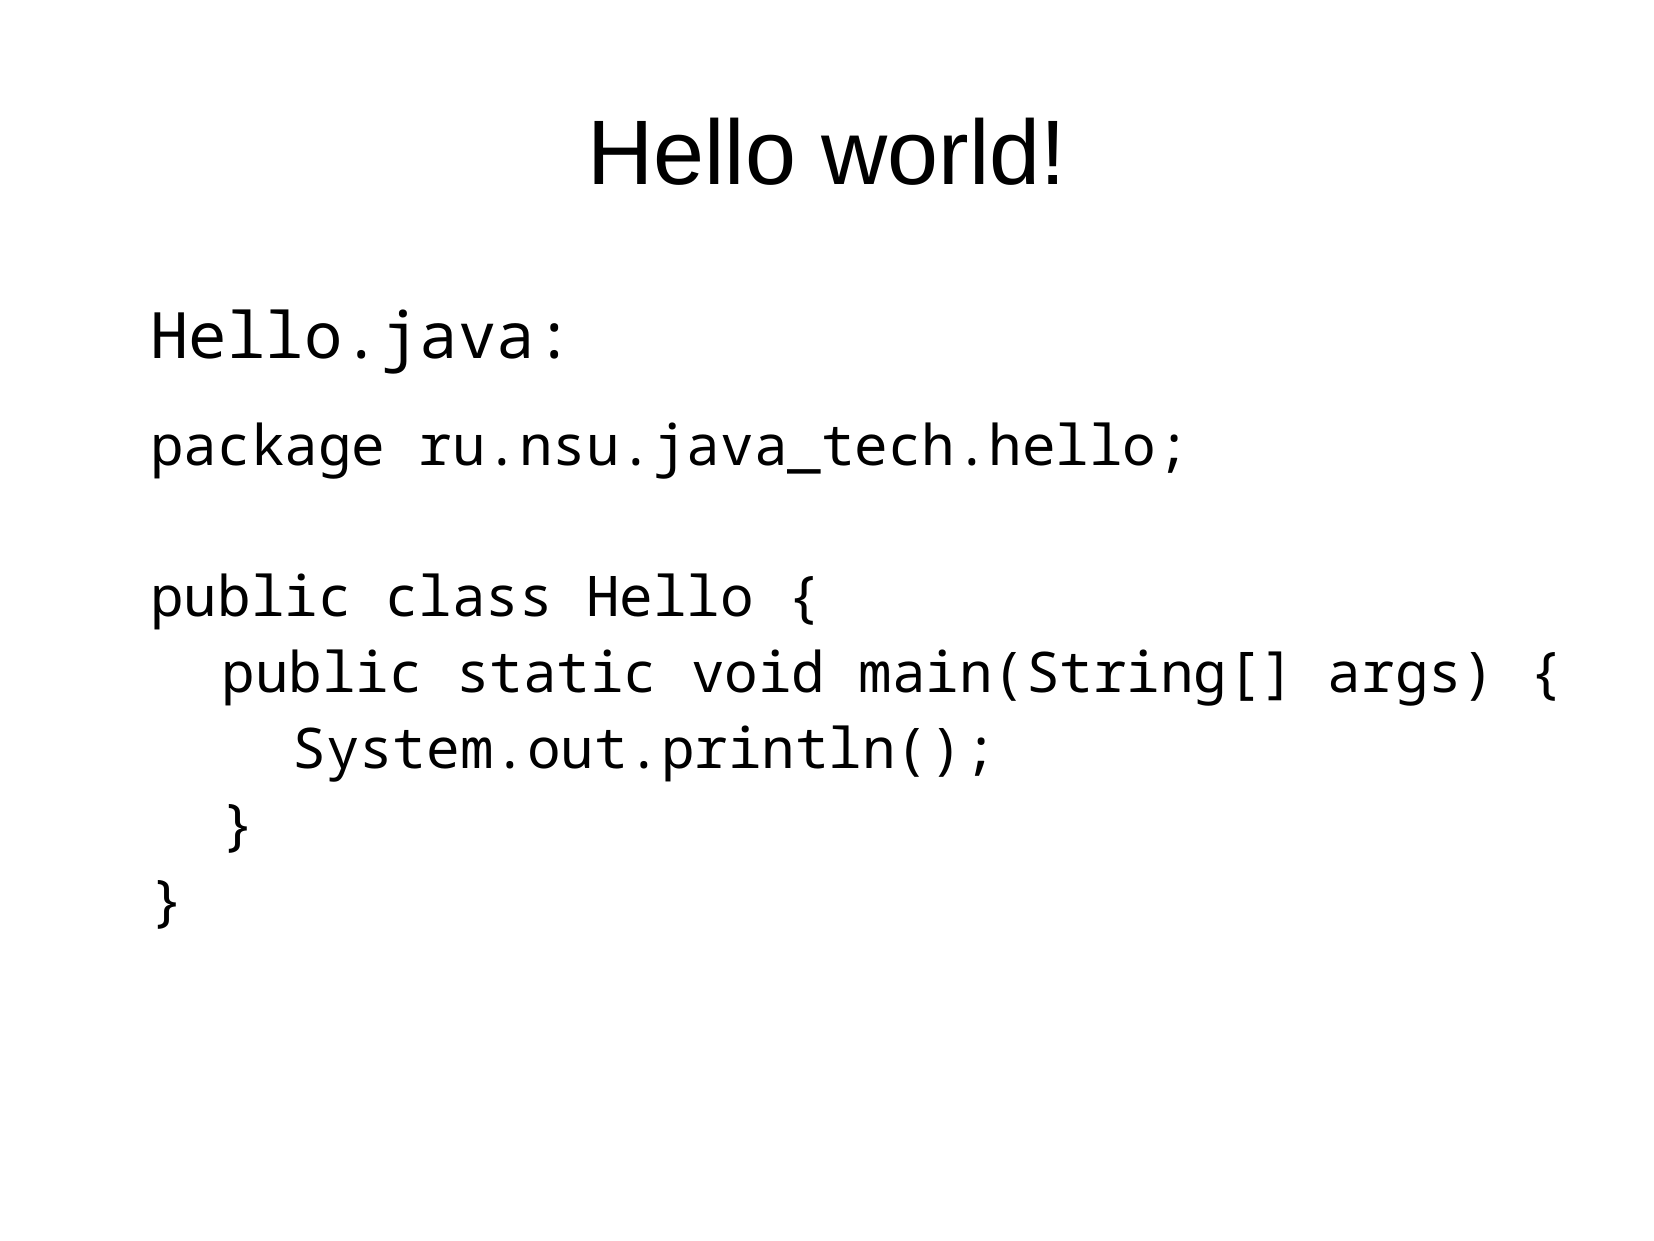

# Hello world!
Hello.java:
package ru.nsu.java_tech.hello;
public class Hello {
	public static void main(String[] args) {
		System.out.println();
	}
}